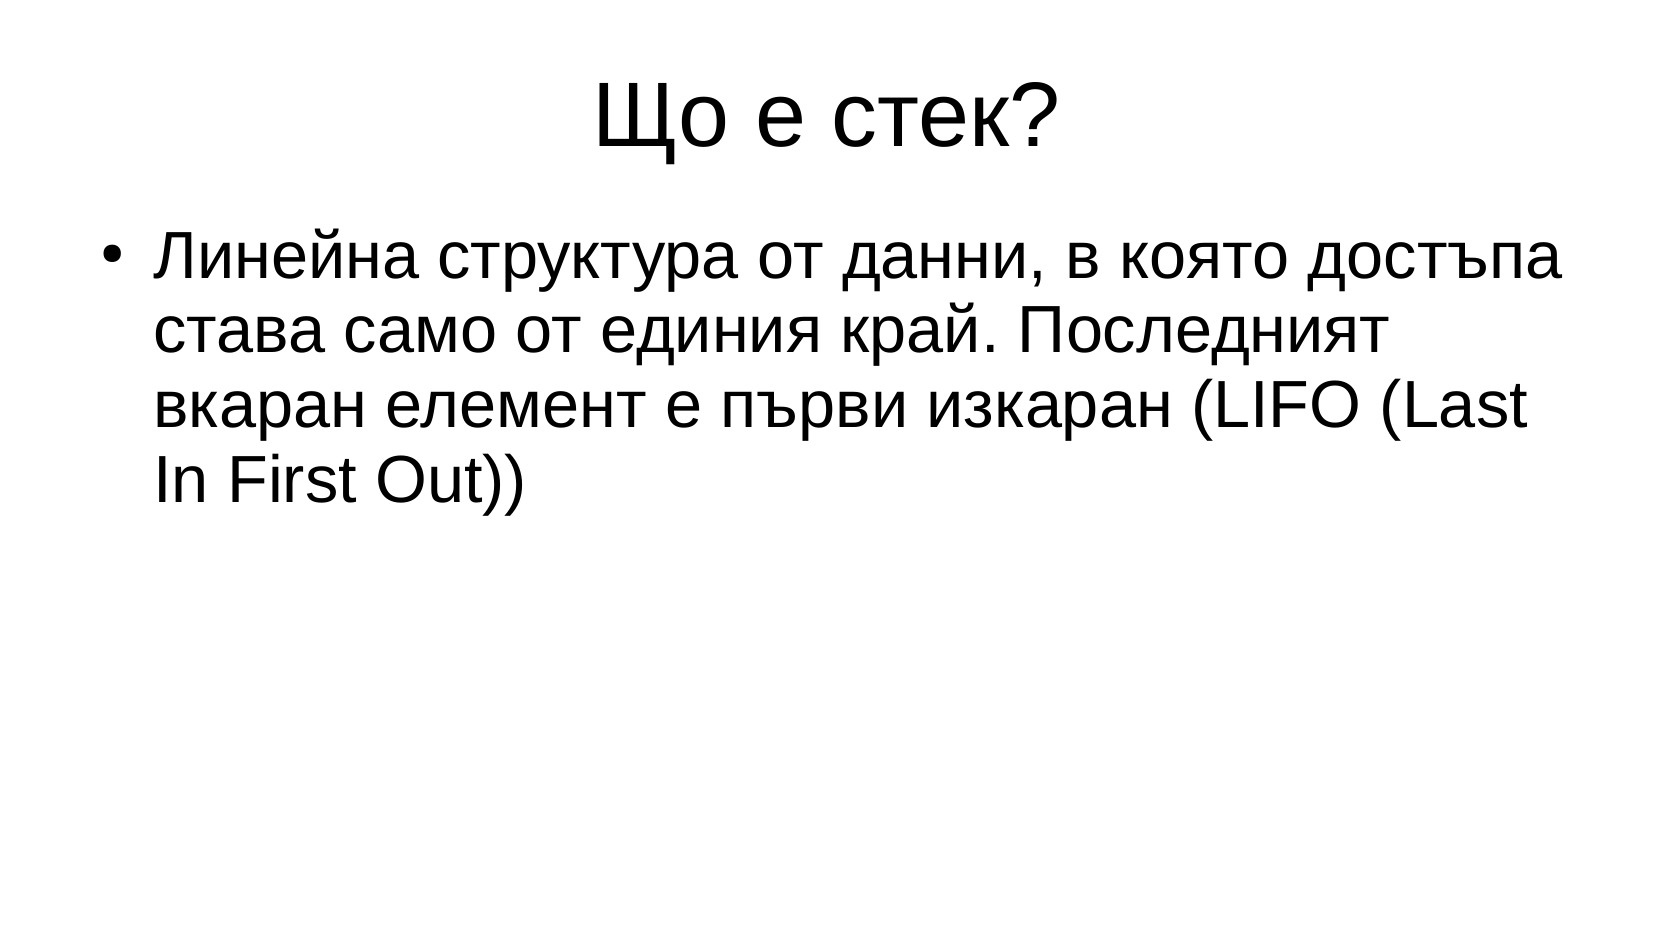

# Що е стек?
Линейна структура от данни, в която достъпа става само от единия край. Последният вкаран елемент е първи изкаран (LIFO (Last In First Out))